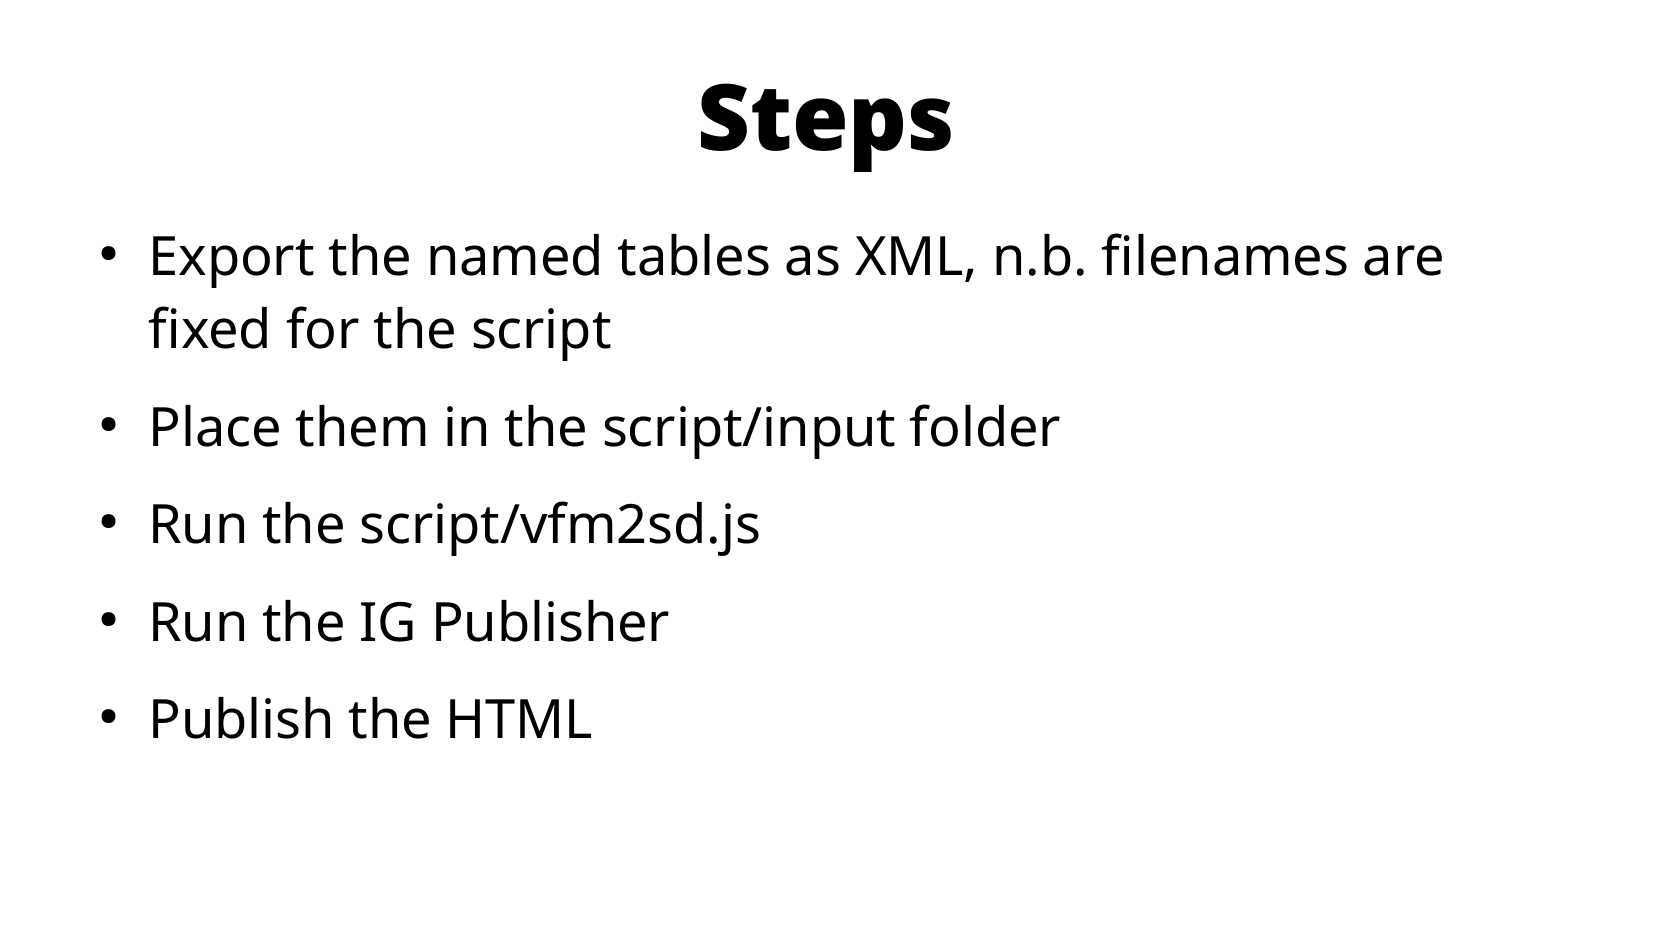

# Steps
Export the named tables as XML, n.b. filenames are fixed for the script
Place them in the script/input folder
Run the script/vfm2sd.js
Run the IG Publisher
Publish the HTML